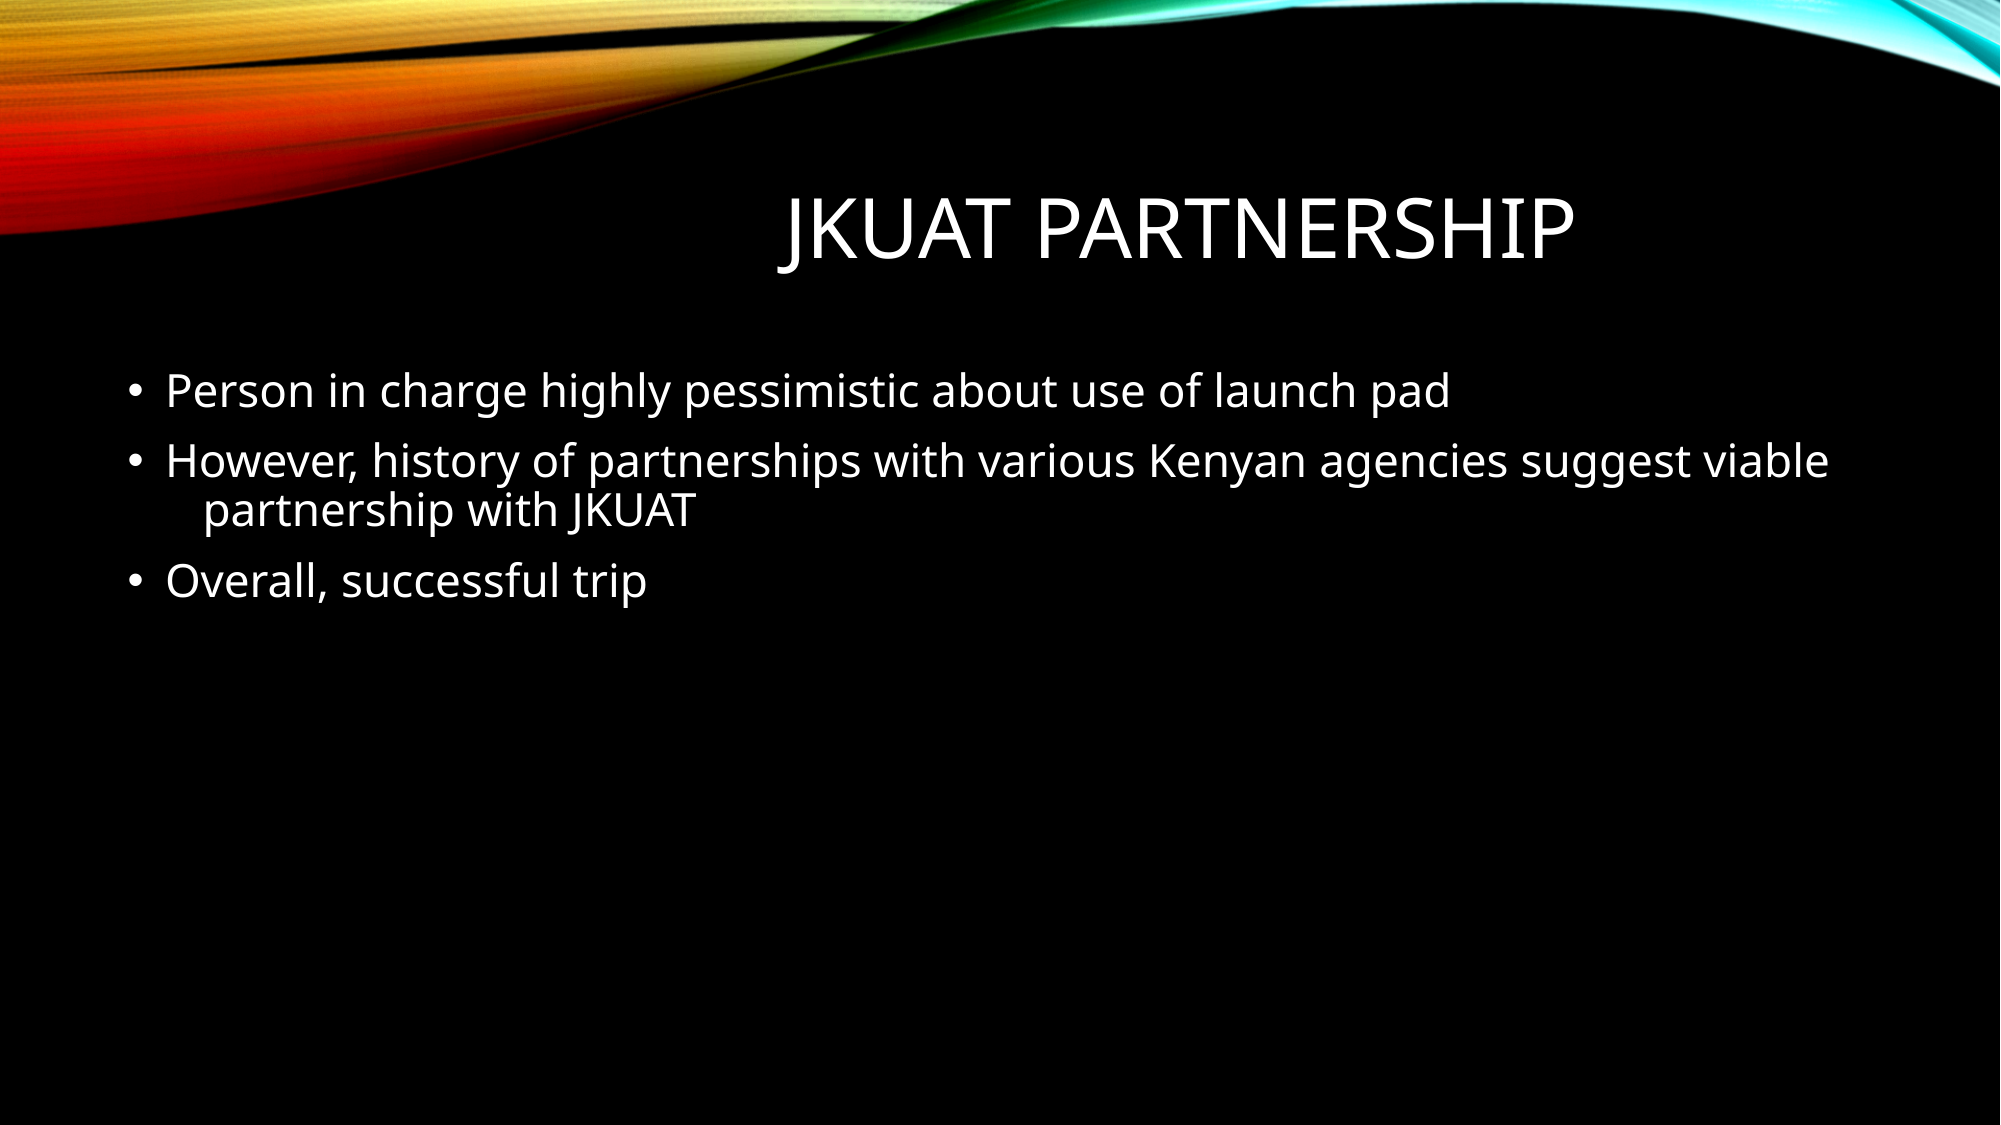

# JKUAT PARTNERSHIP
Person in charge highly pessimistic about use of launch pad
However, history of partnerships with various Kenyan agencies suggest viable partnership with JKUAT
Overall, successful trip